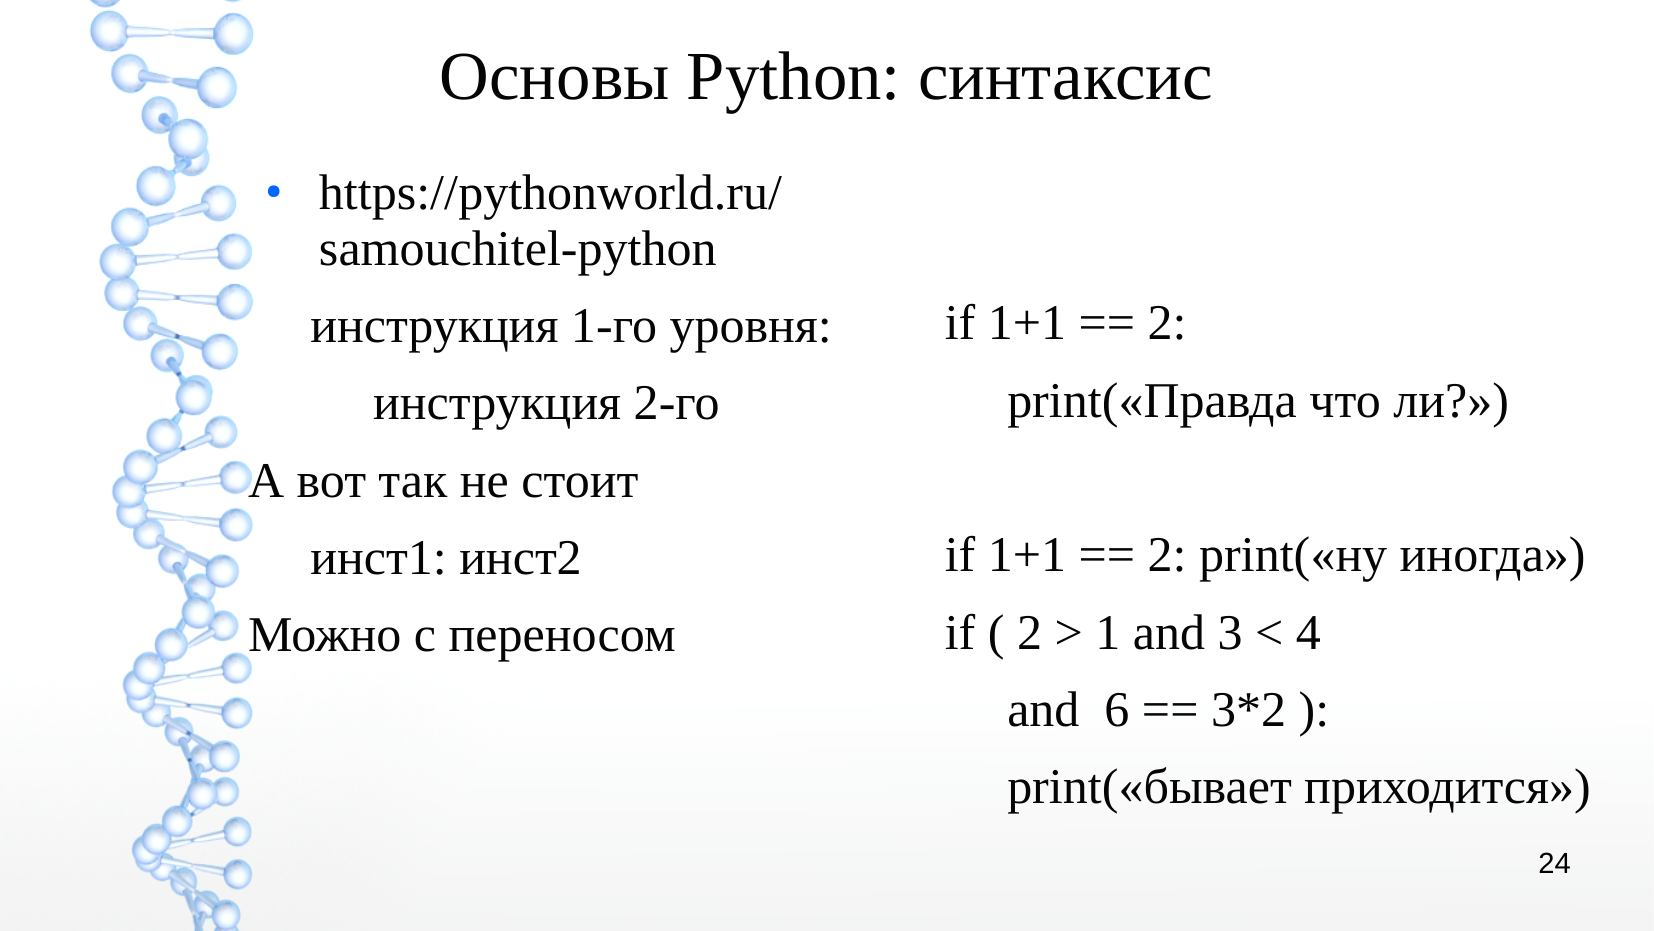

# Основы Python: синтаксис
https://pythonworld.ru/samouchitel-python
 инструкция 1-го уровня:
 инструкция 2-го
А вот так не стоит
 инст1: инст2
Можно с переносом
if 1+1 == 2:
 print(«Правда что ли?»)
if 1+1 == 2: print(«ну иногда»)
if ( 2 > 1 and 3 < 4
 and 6 == 3*2 ):
 print(«бывает приходится»)
24